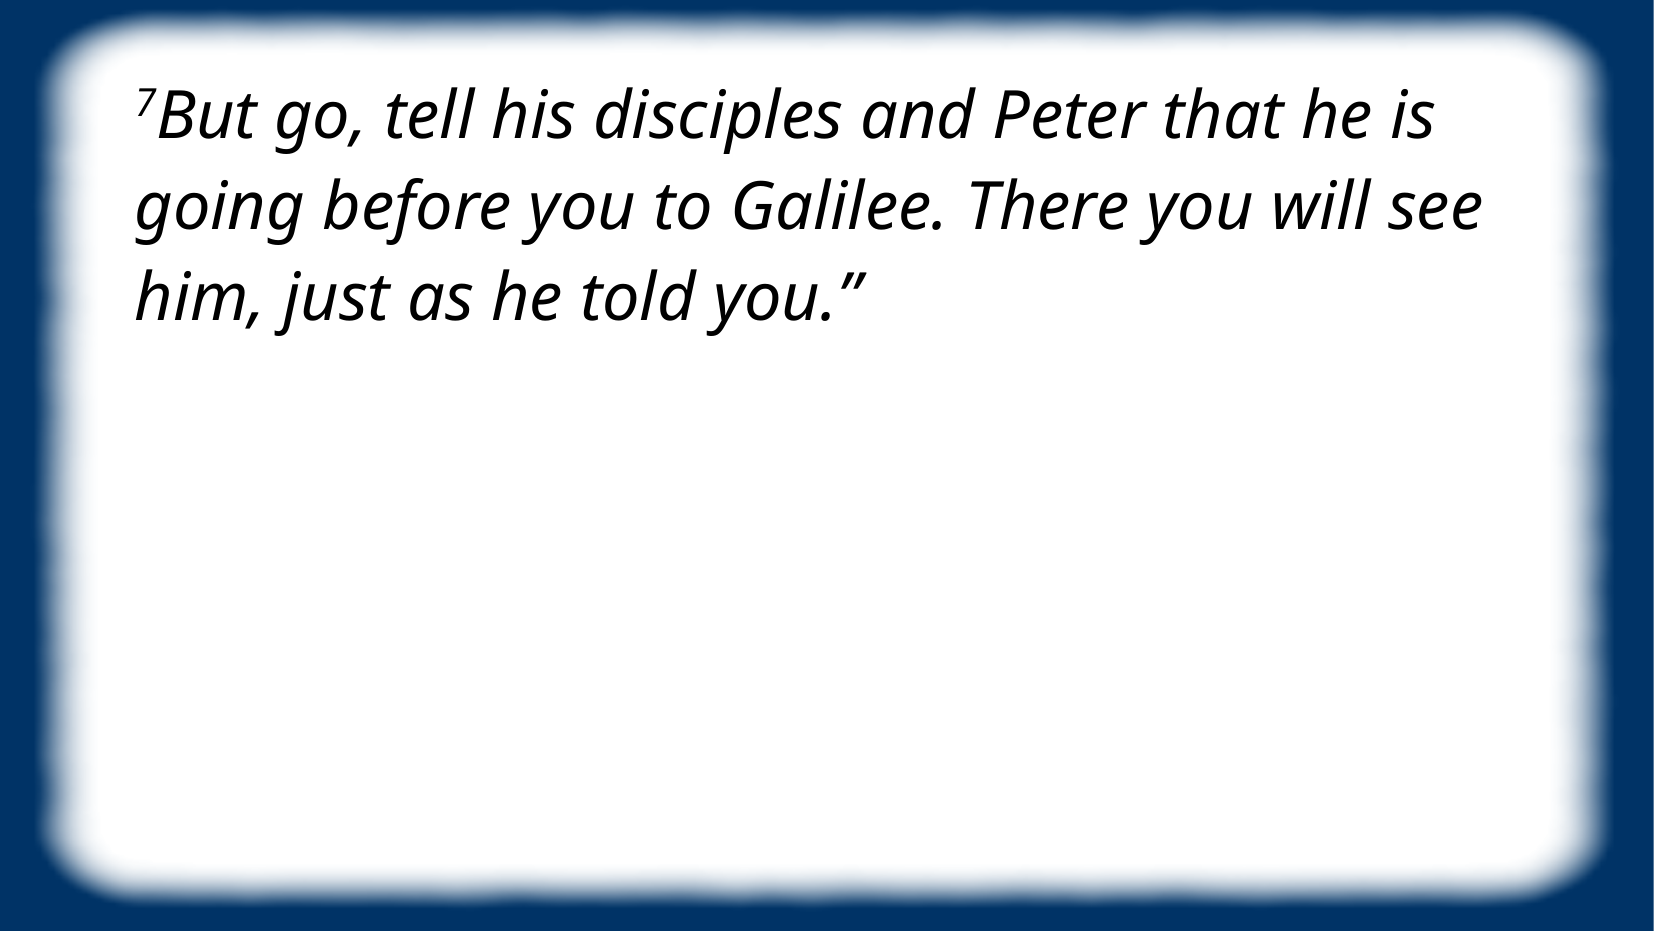

7But go, tell his disciples and Peter that he is going before you to Galilee. There you will see him, just as he told you.”